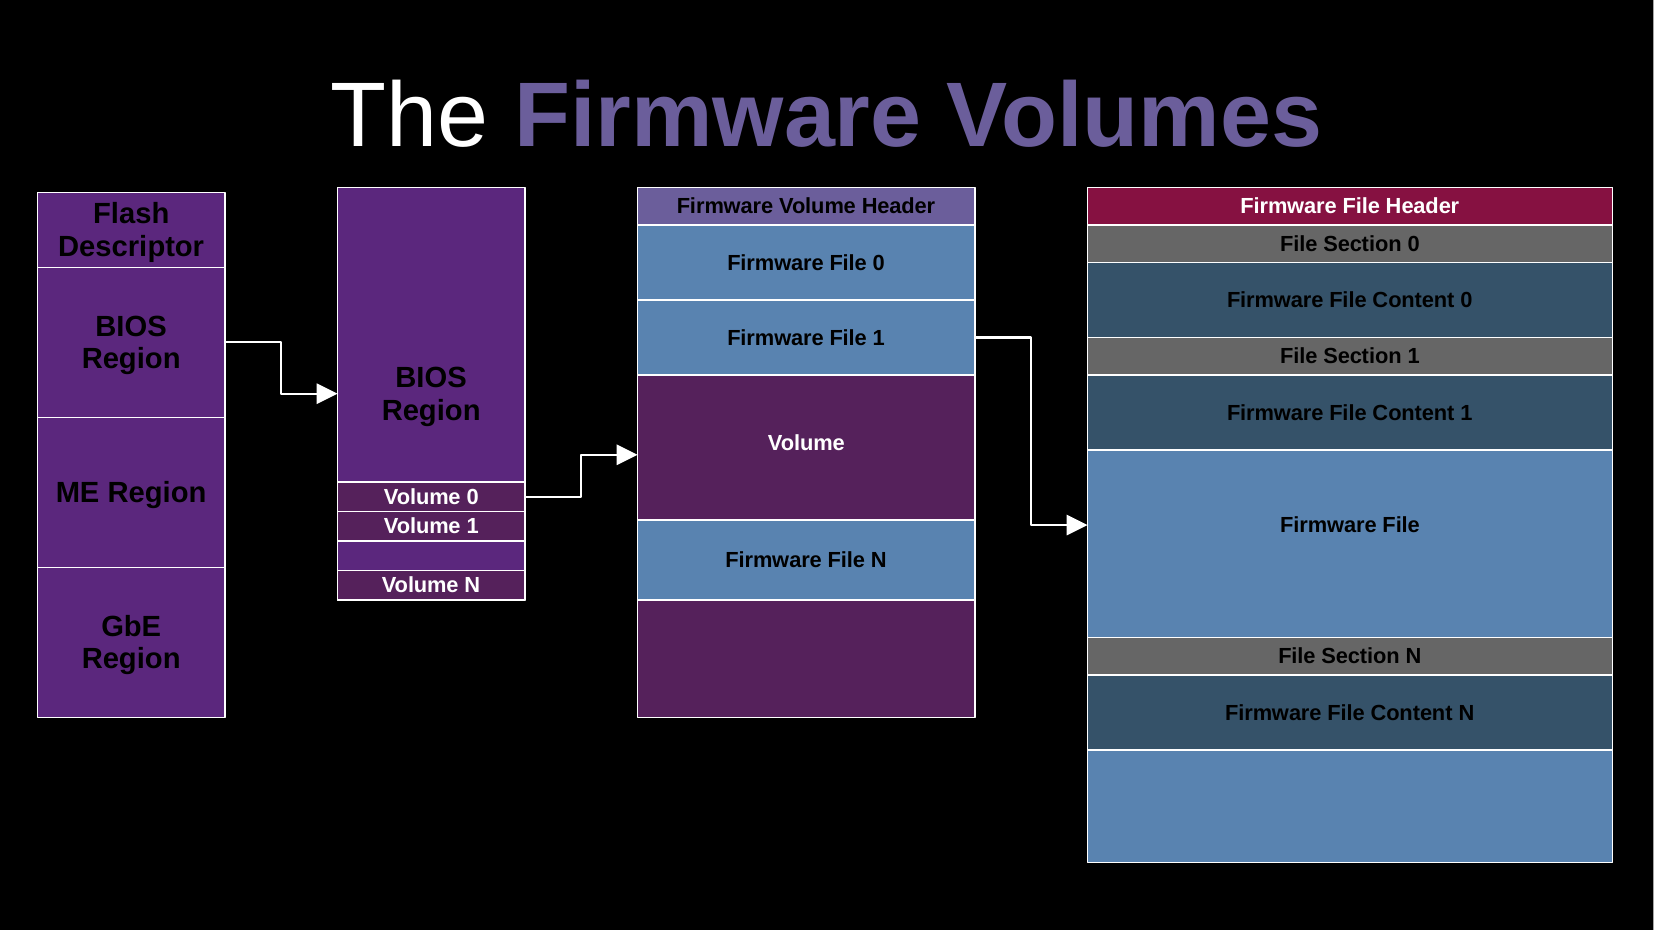

# The Firmware Volumes
Firmware Volume Header
BIOS Region
Firmware File
Firmware File Header
Flash Descriptor
Volume
Firmware File 0
File Section 0
Firmware File Content 0
BIOS Region
Firmware File 1
File Section 1
Firmware File Content 1
ME Region
Volume 0
Volume 1
Volume 1
Firmware File N
GbE Region
Volume N
File Section N
Firmware File Content N